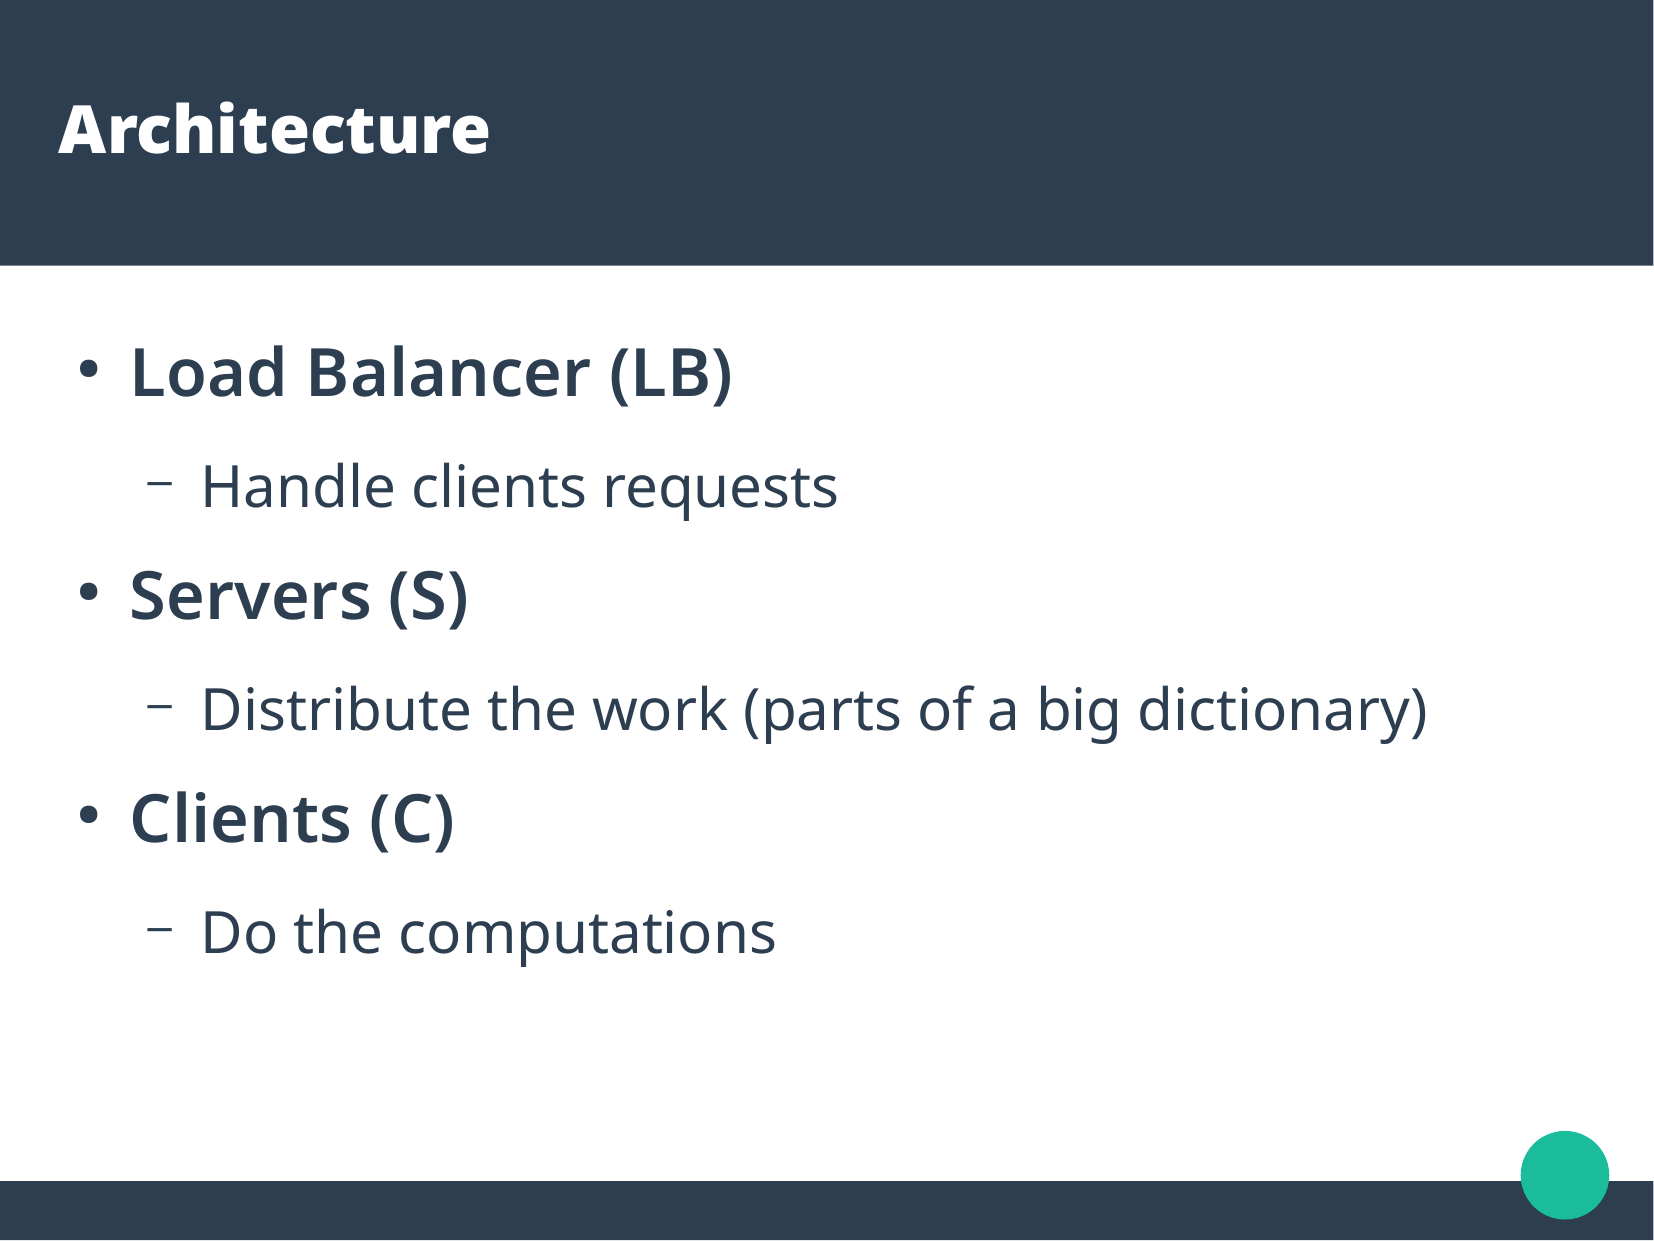

# Architecture
Load Balancer (LB)
Handle clients requests
Servers (S)
Distribute the work (parts of a big dictionary)
Clients (C)
Do the computations